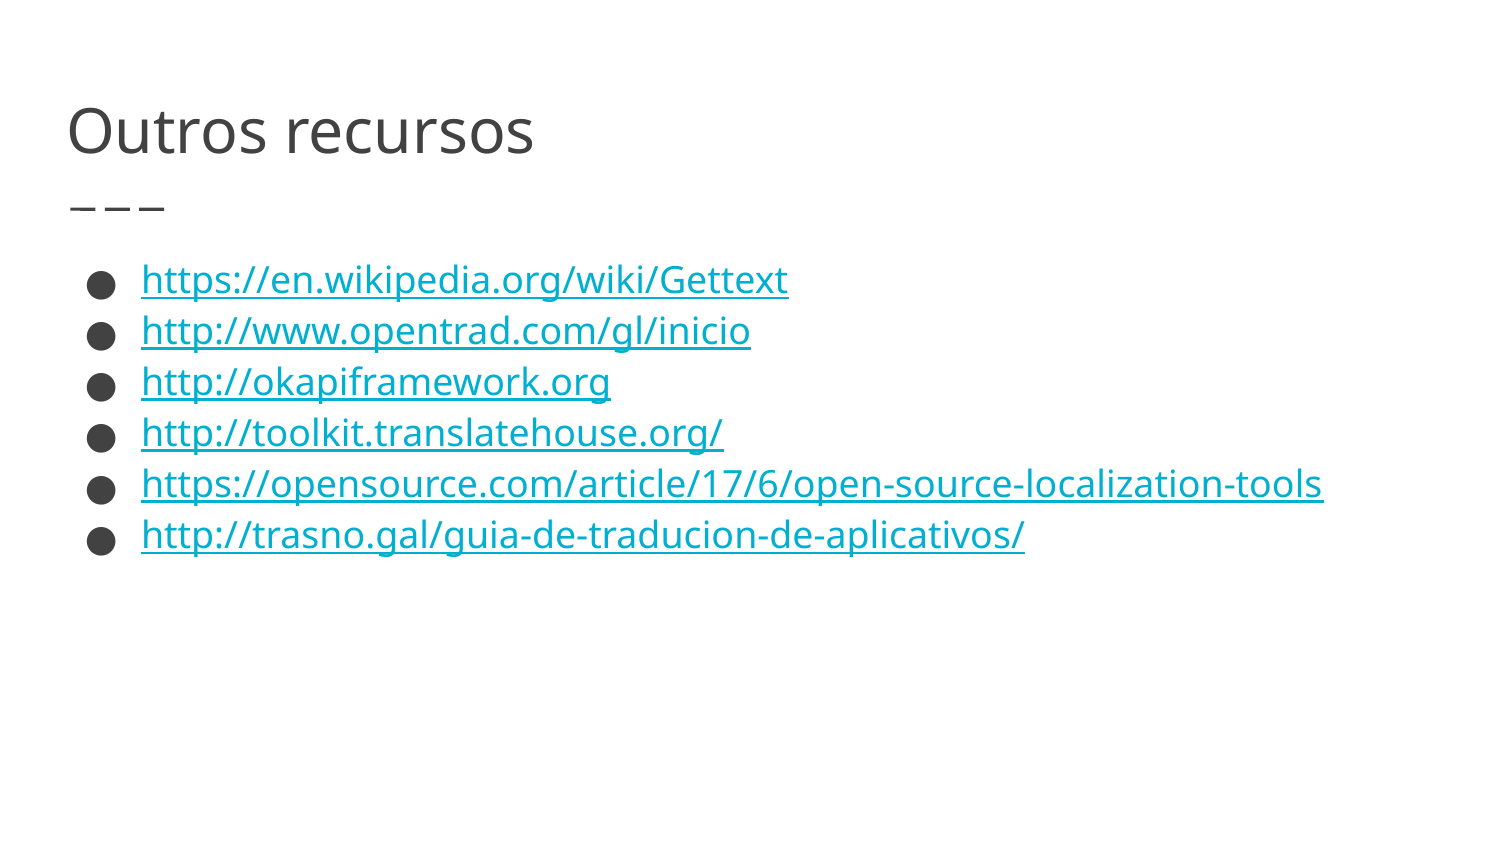

# Outros recursos
https://en.wikipedia.org/wiki/Gettext
http://www.opentrad.com/gl/inicio
http://okapiframework.org
http://toolkit.translatehouse.org/
https://opensource.com/article/17/6/open-source-localization-tools
http://trasno.gal/guia-de-traducion-de-aplicativos/